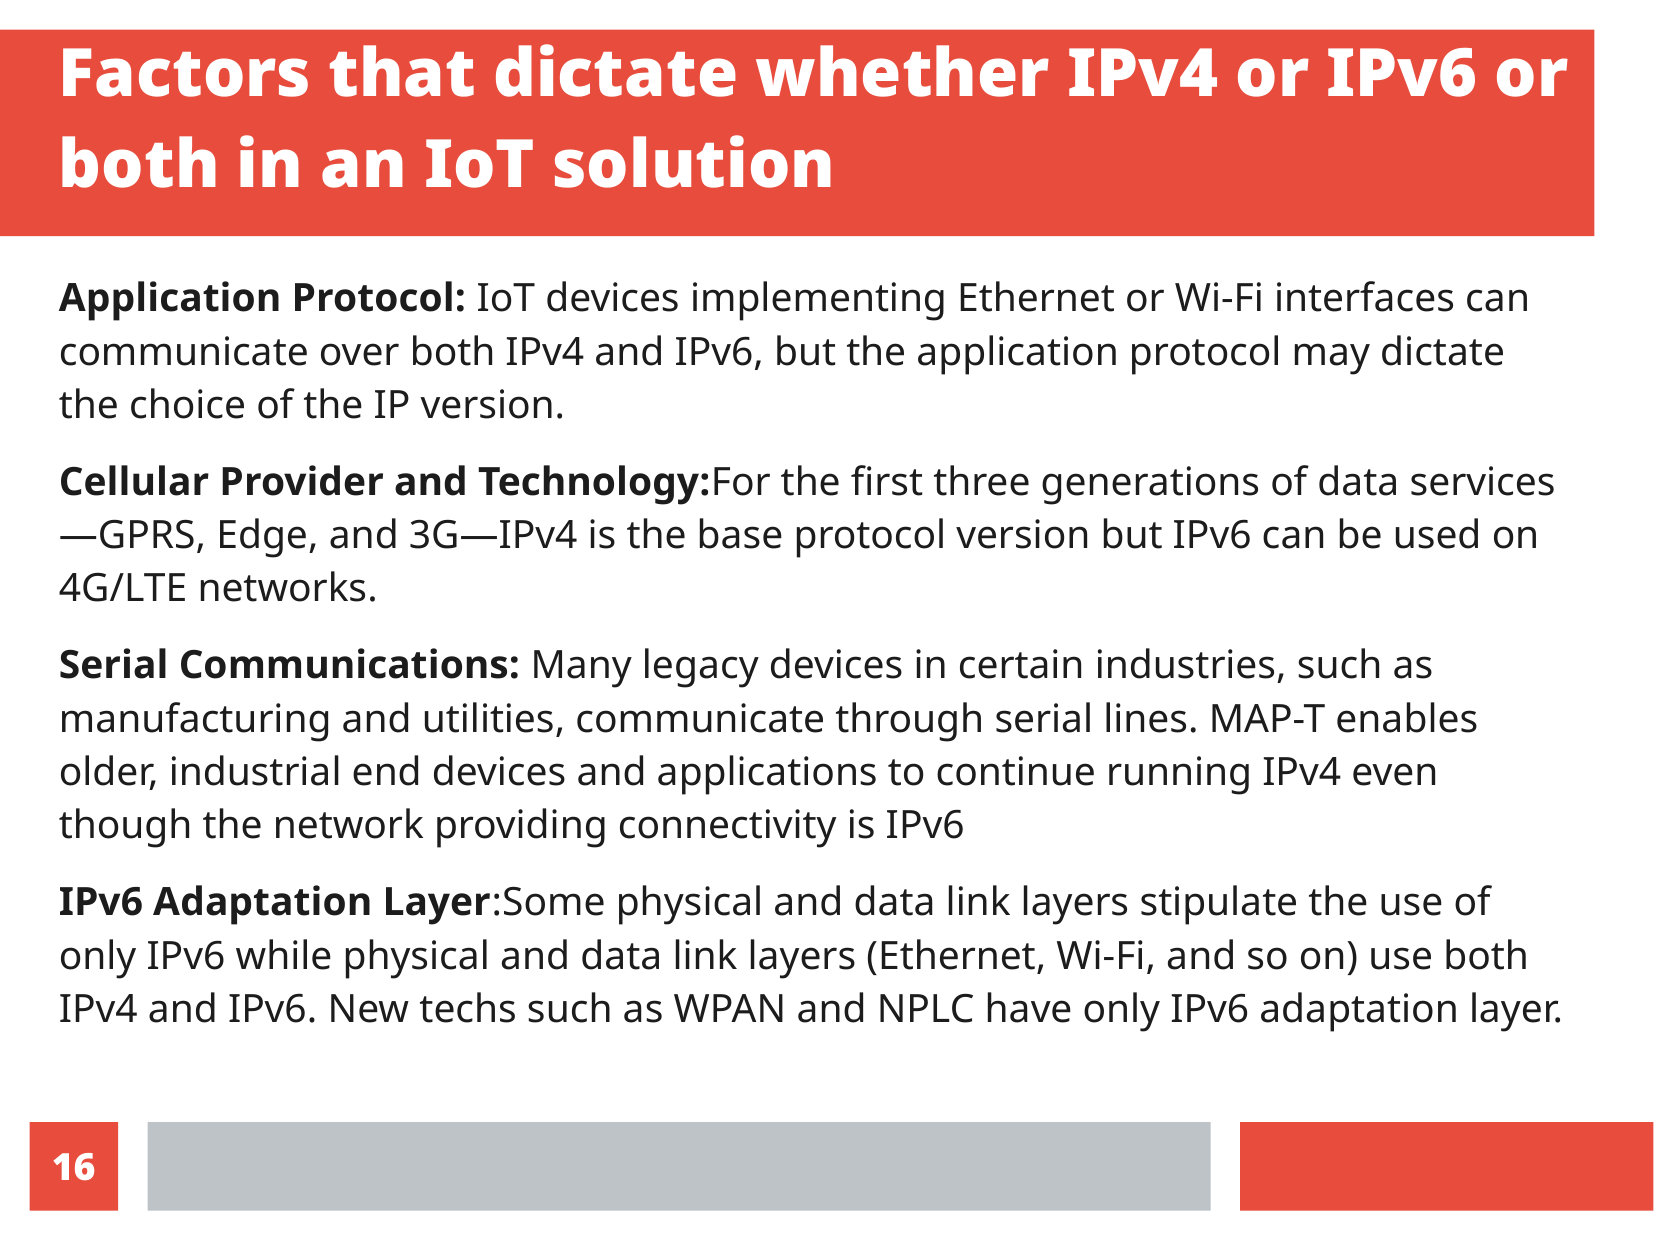

# Factors that dictate whether IPv4 or IPv6 or both in an IoT solution
Application Protocol: IoT devices implementing Ethernet or Wi-Fi interfaces can communicate over both IPv4 and IPv6, but the application protocol may dictate the choice of the IP version.
Cellular Provider and Technology:For the first three generations of data services—GPRS, Edge, and 3G—IPv4 is the base protocol version but IPv6 can be used on 4G/LTE networks.
Serial Communications: Many legacy devices in certain industries, such as manufacturing and utilities, communicate through serial lines. MAP-T enables older, industrial end devices and applications to continue running IPv4 even though the network providing connectivity is IPv6
IPv6 Adaptation Layer:Some physical and data link layers stipulate the use of only IPv6 while physical and data link layers (Ethernet, Wi-Fi, and so on) use both IPv4 and IPv6. New techs such as WPAN and NPLC have only IPv6 adaptation layer.
16